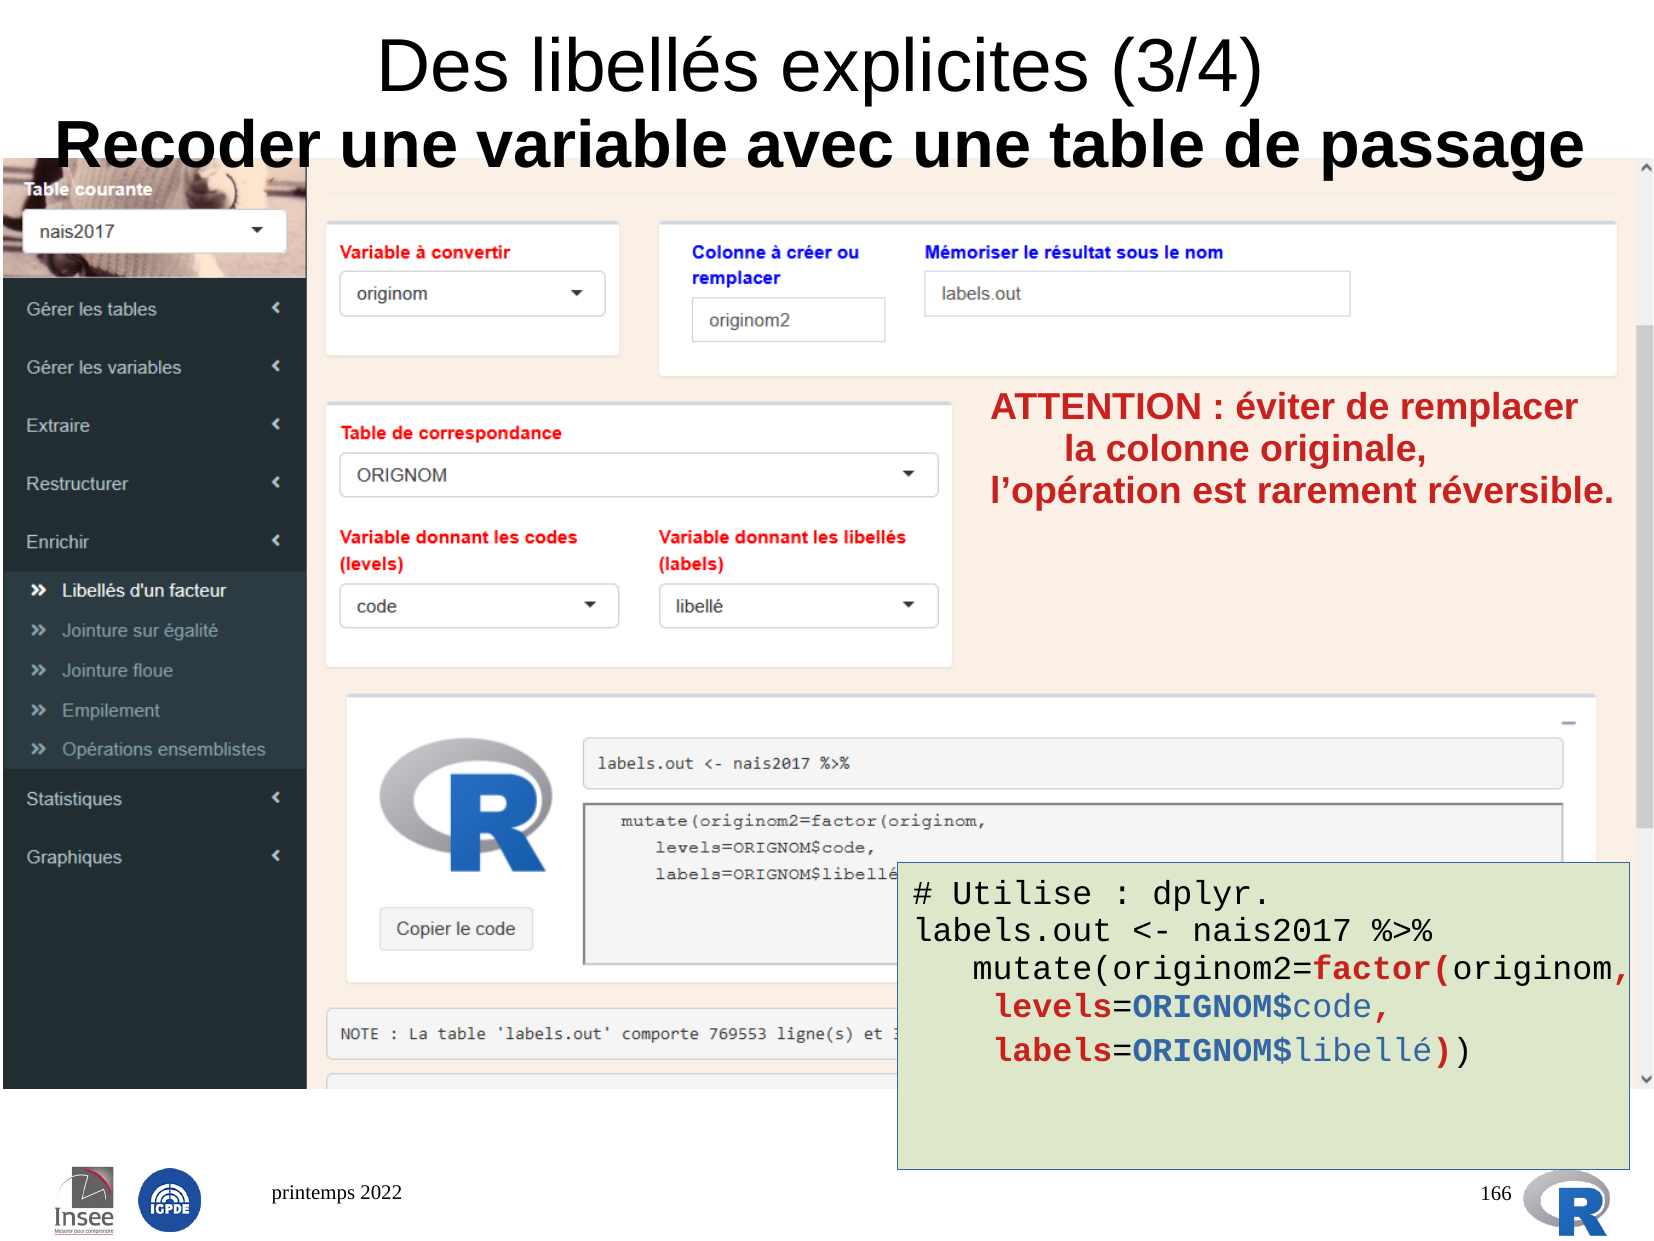

# Des libellés explicites (3/4) Recoder une variable avec une table de passage
ATTENTION : éviter de remplacer
	la colonne originale,
l’opération est rarement réversible.
# Utilise : dplyr.
labels.out <- nais2017 %>%
 mutate(originom2=factor(originom,
 levels=ORIGNOM$code,
 labels=ORIGNOM$libellé))
printemps 2022
166